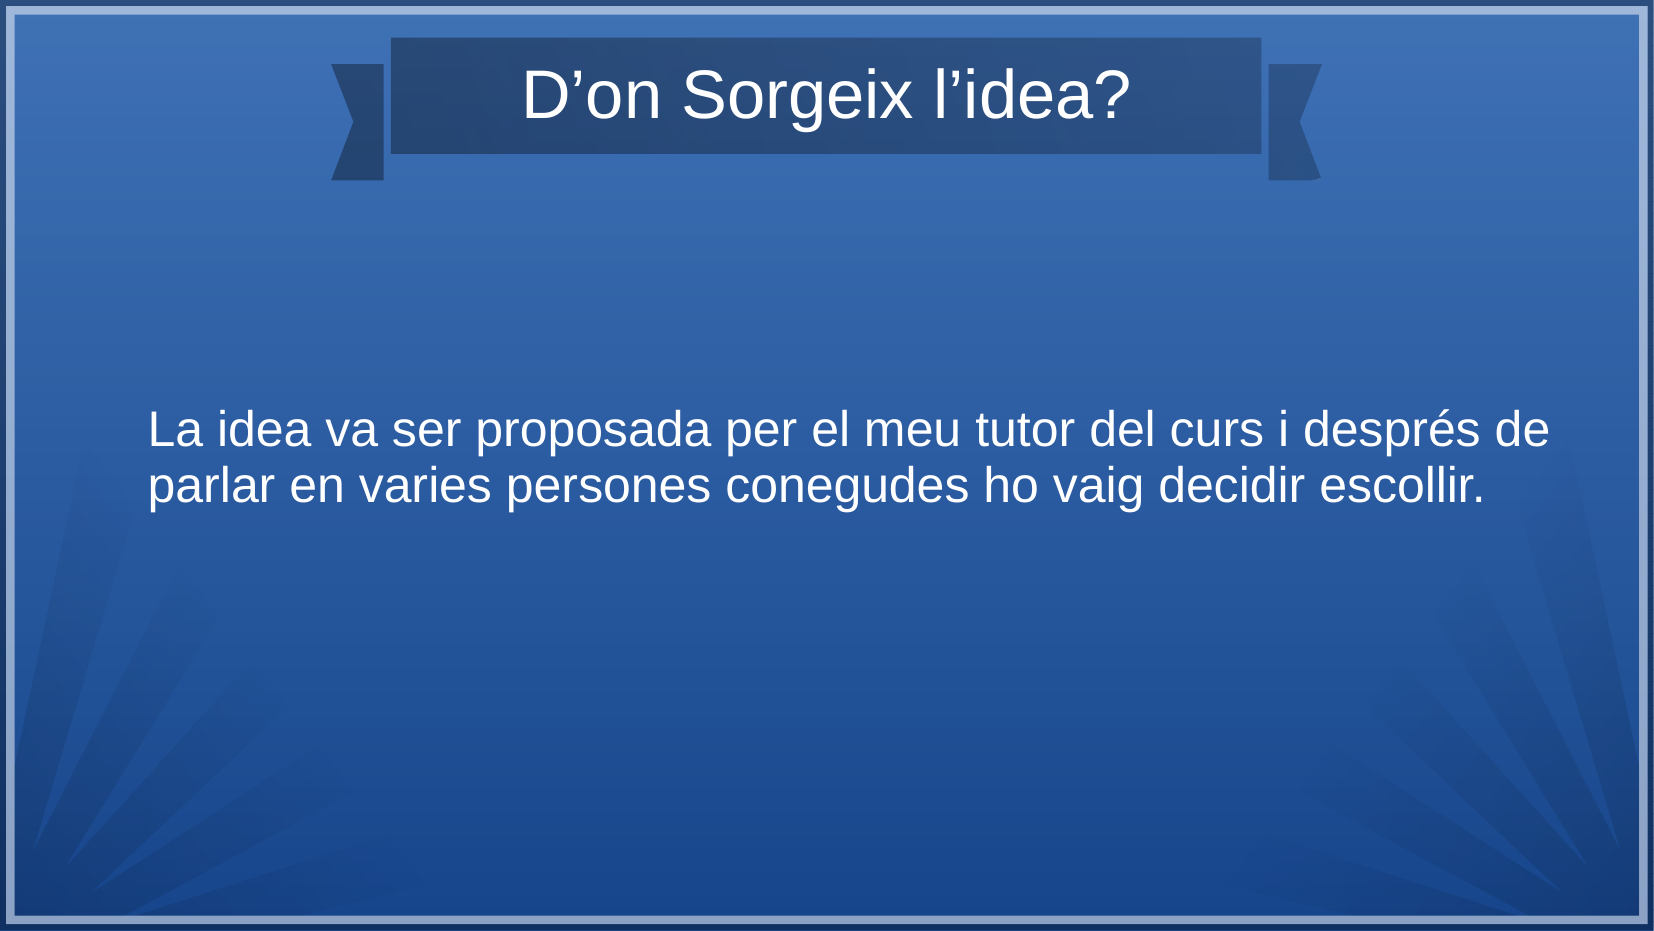

# D’on Sorgeix l’idea?
La idea va ser proposada per el meu tutor del curs i després de parlar en varies persones conegudes ho vaig decidir escollir.